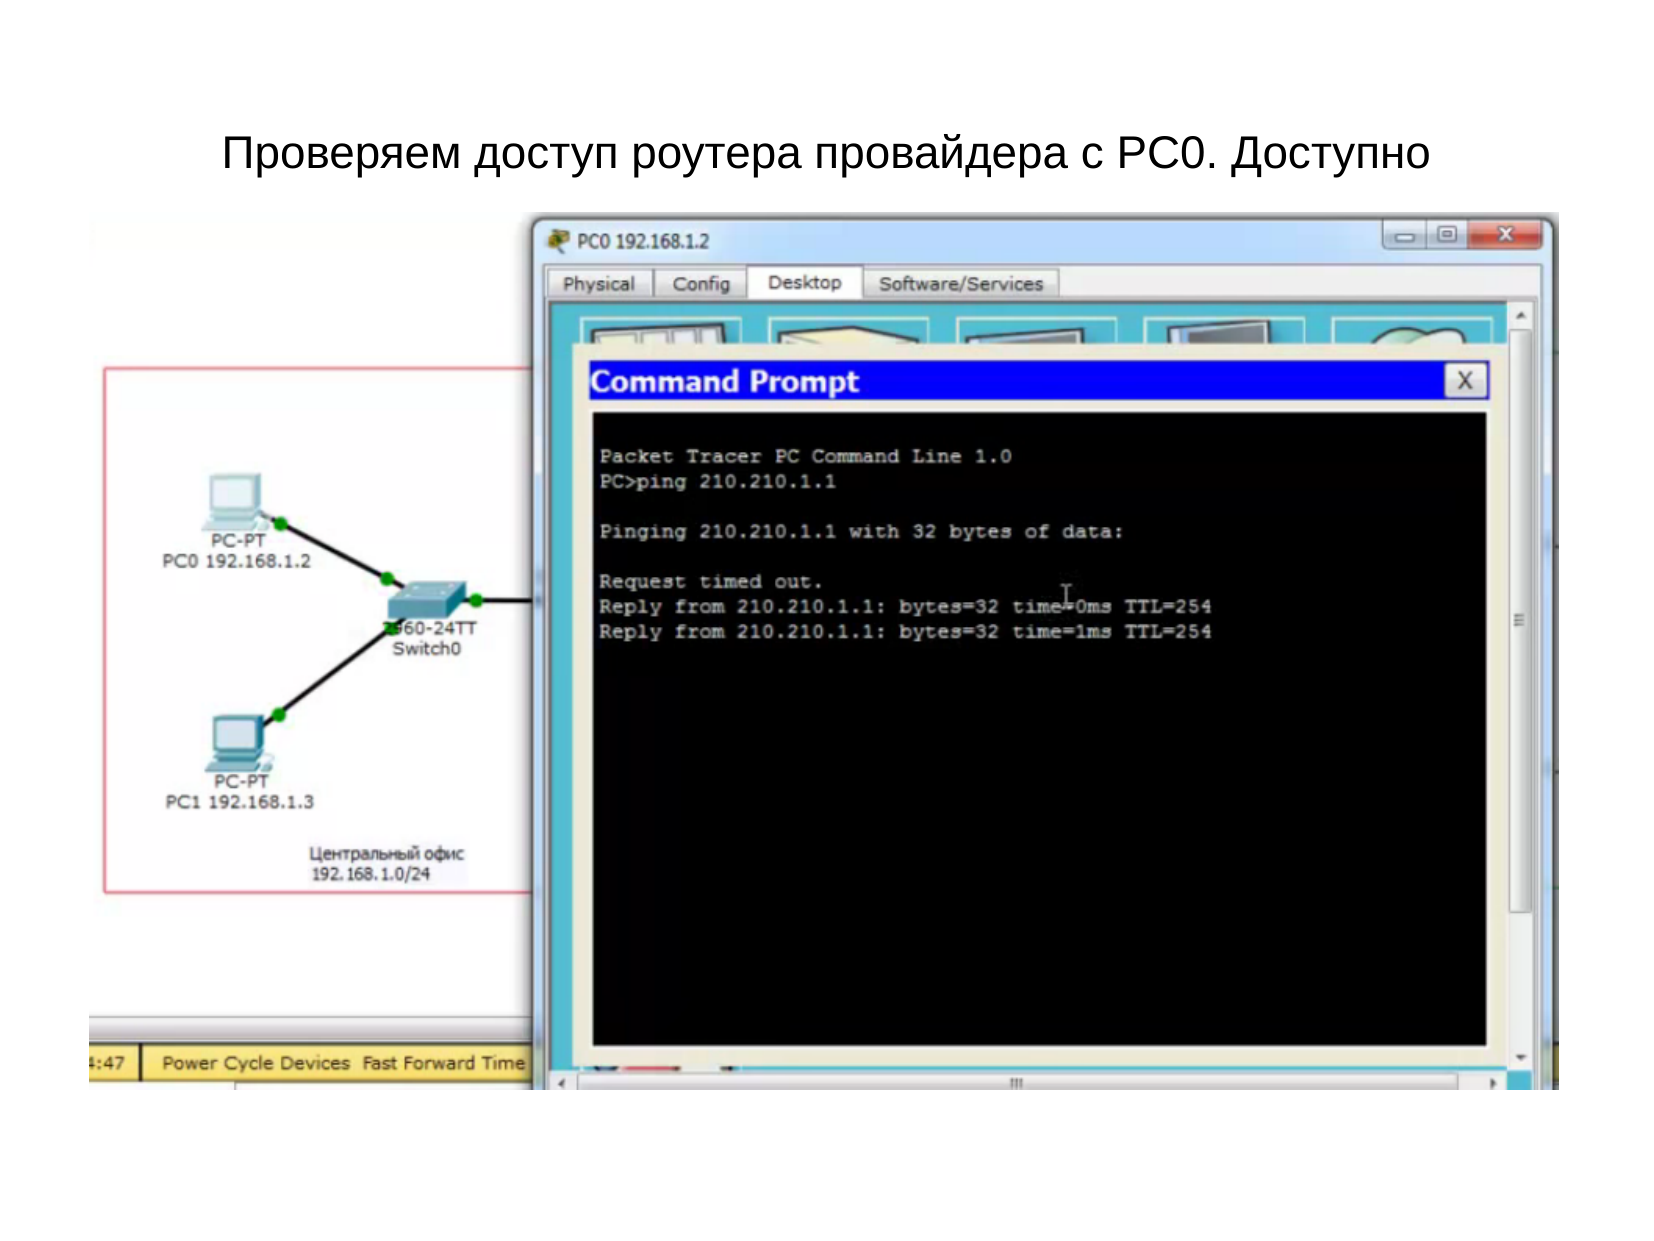

# Проверяем доступ роутера провайдера с PC0. Доступно